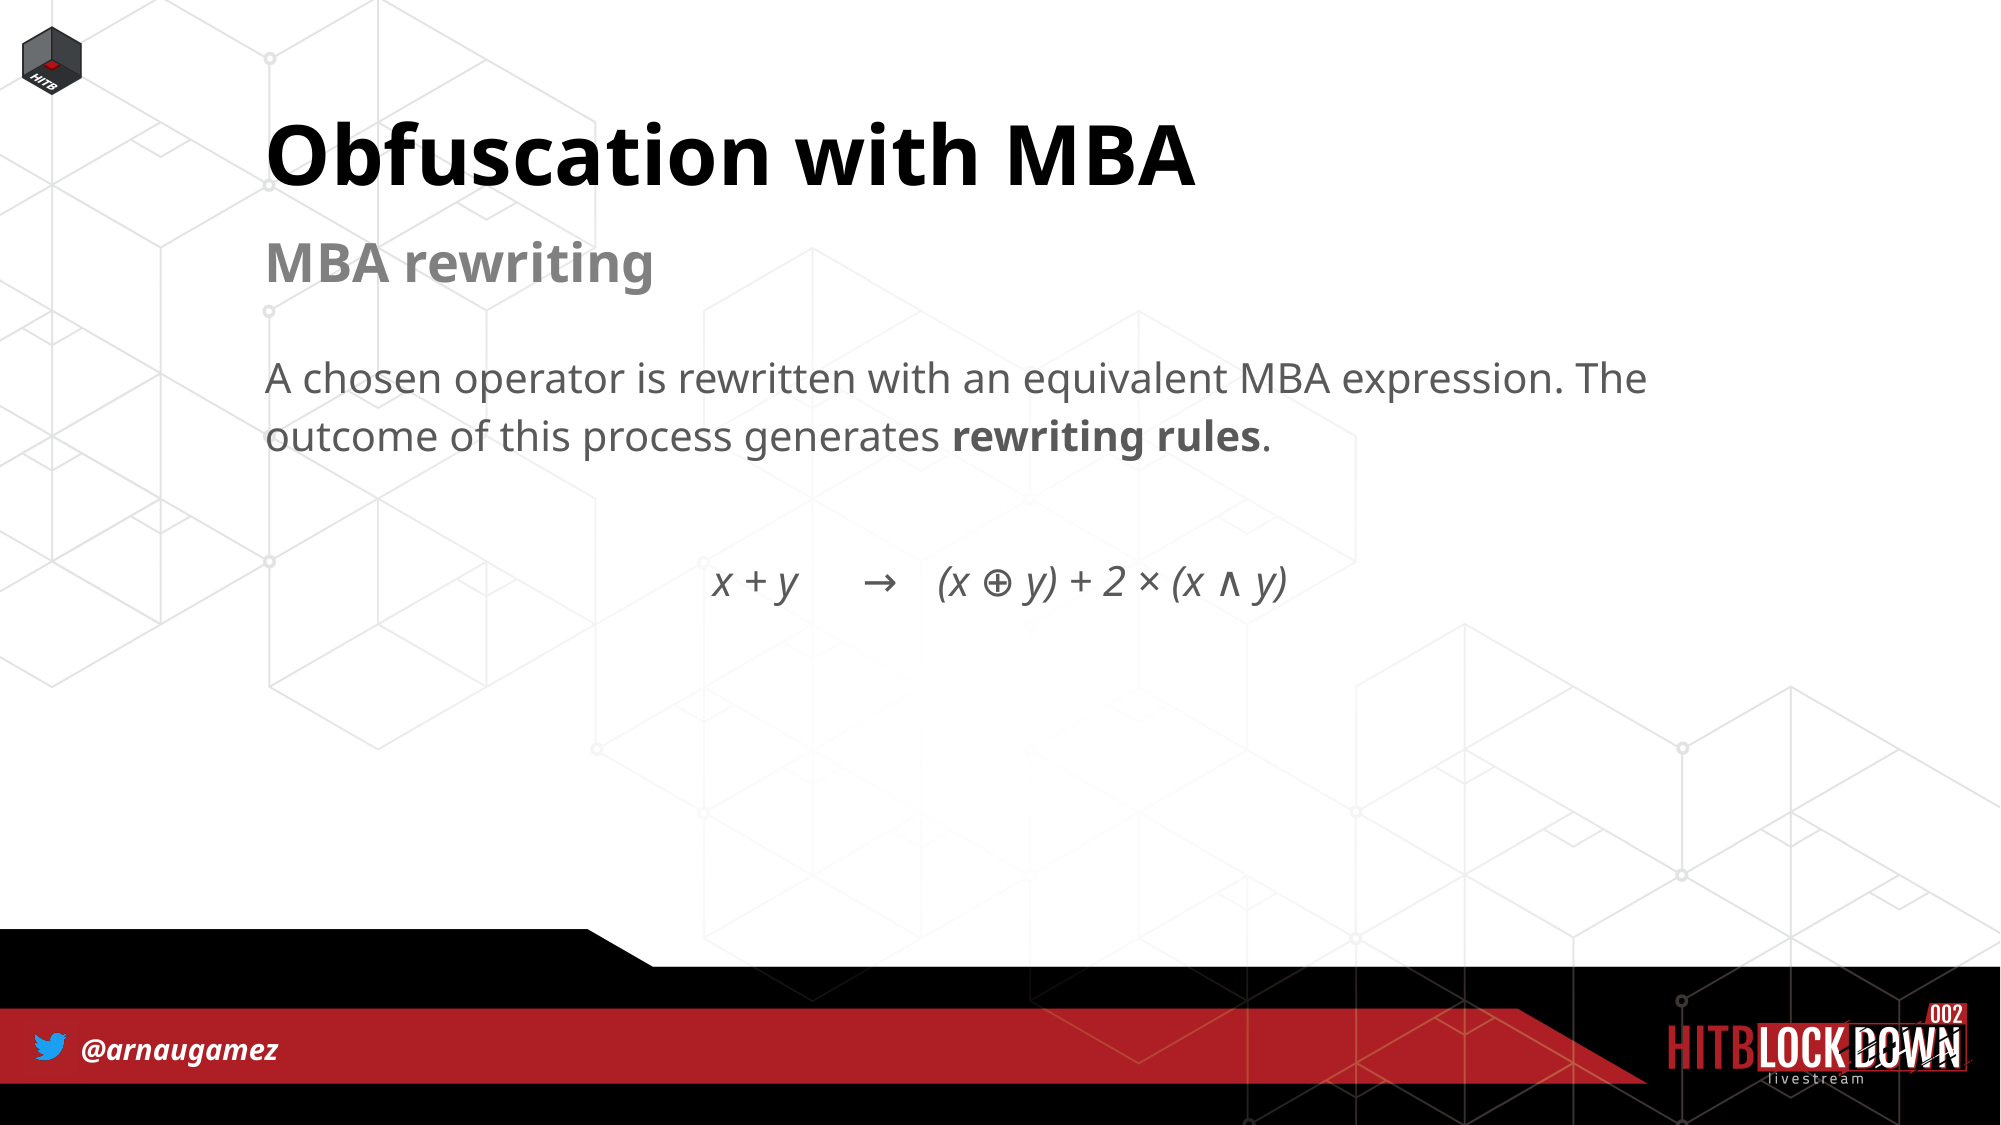

# Obfuscation with MBA
MBA rewriting
A chosen operator is rewritten with an equivalent MBA expression. The outcome of this process generates rewriting rules.
x + y	→	(x ⊕ y) + 2 × (x ∧ y)